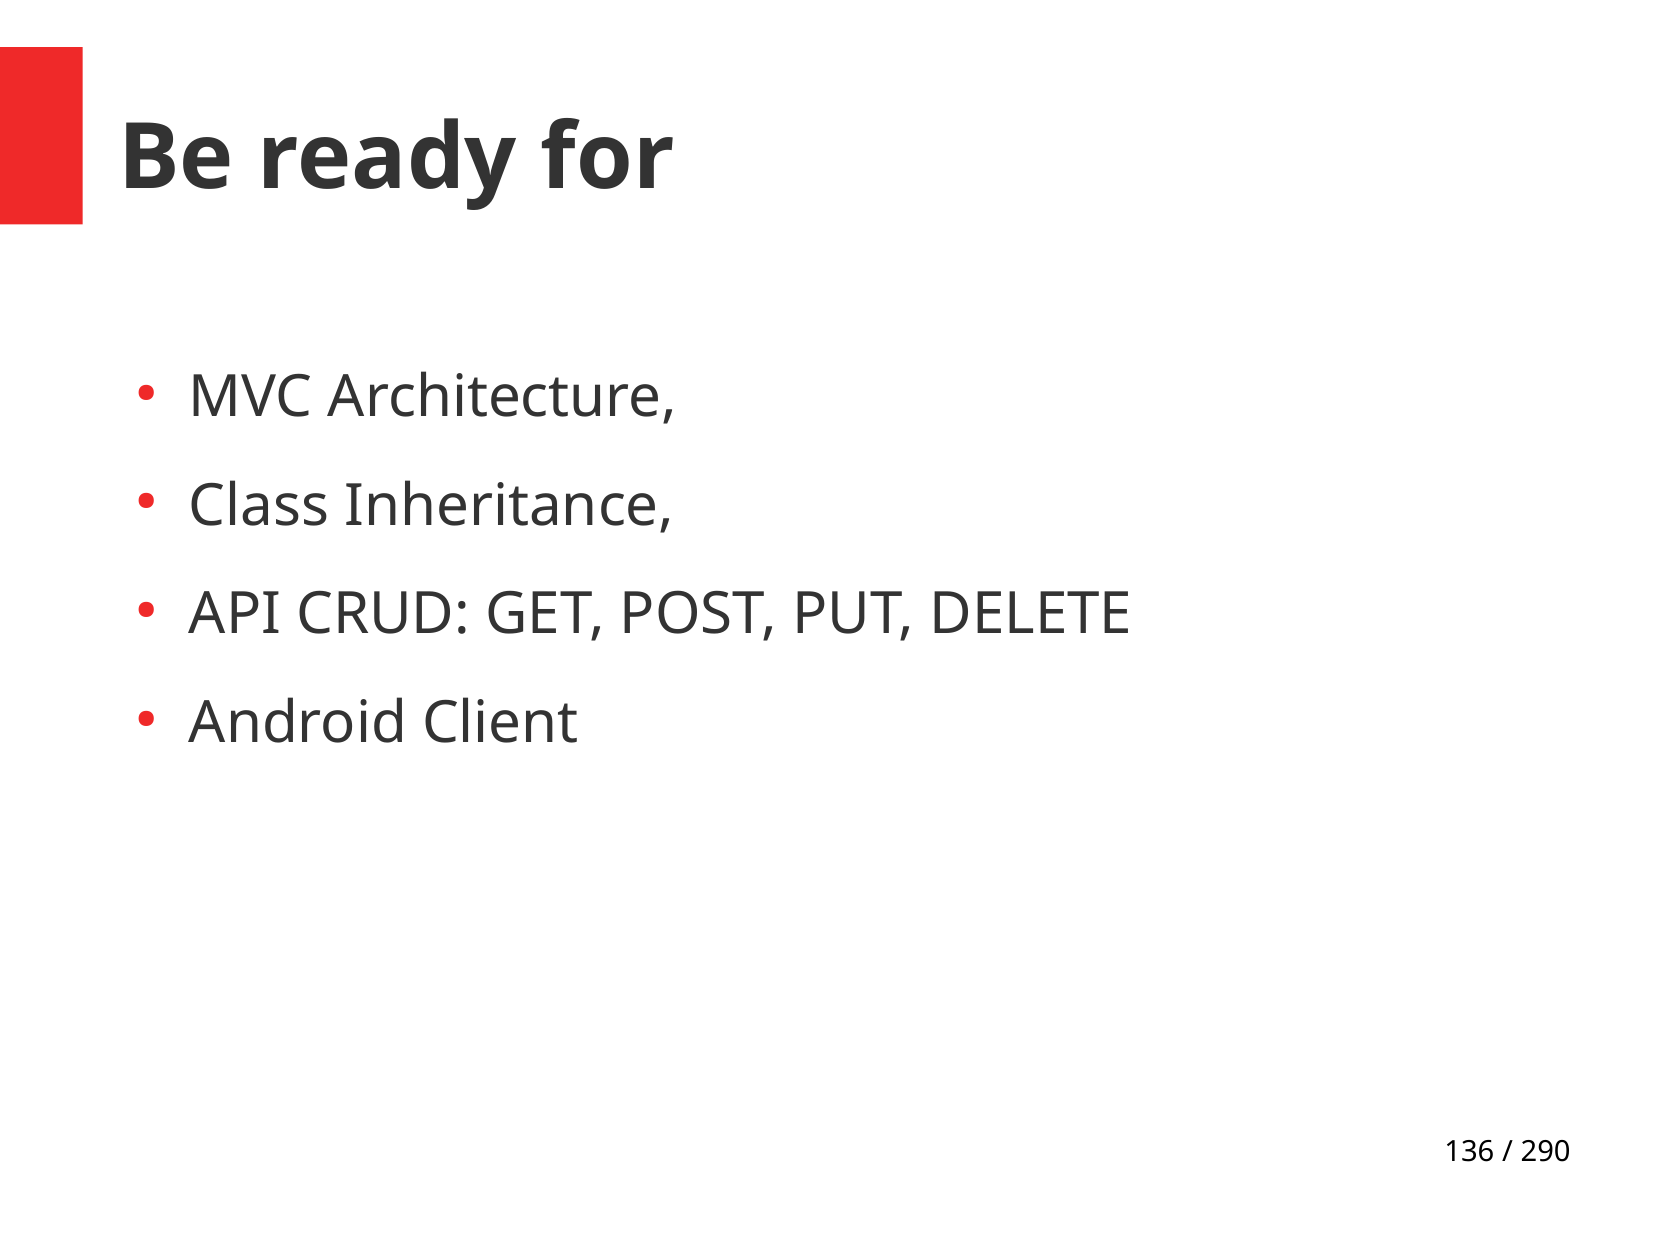

# Be ready for
MVC Architecture,
Class Inheritance,
API CRUD: GET, POST, PUT, DELETE
Android Client
136